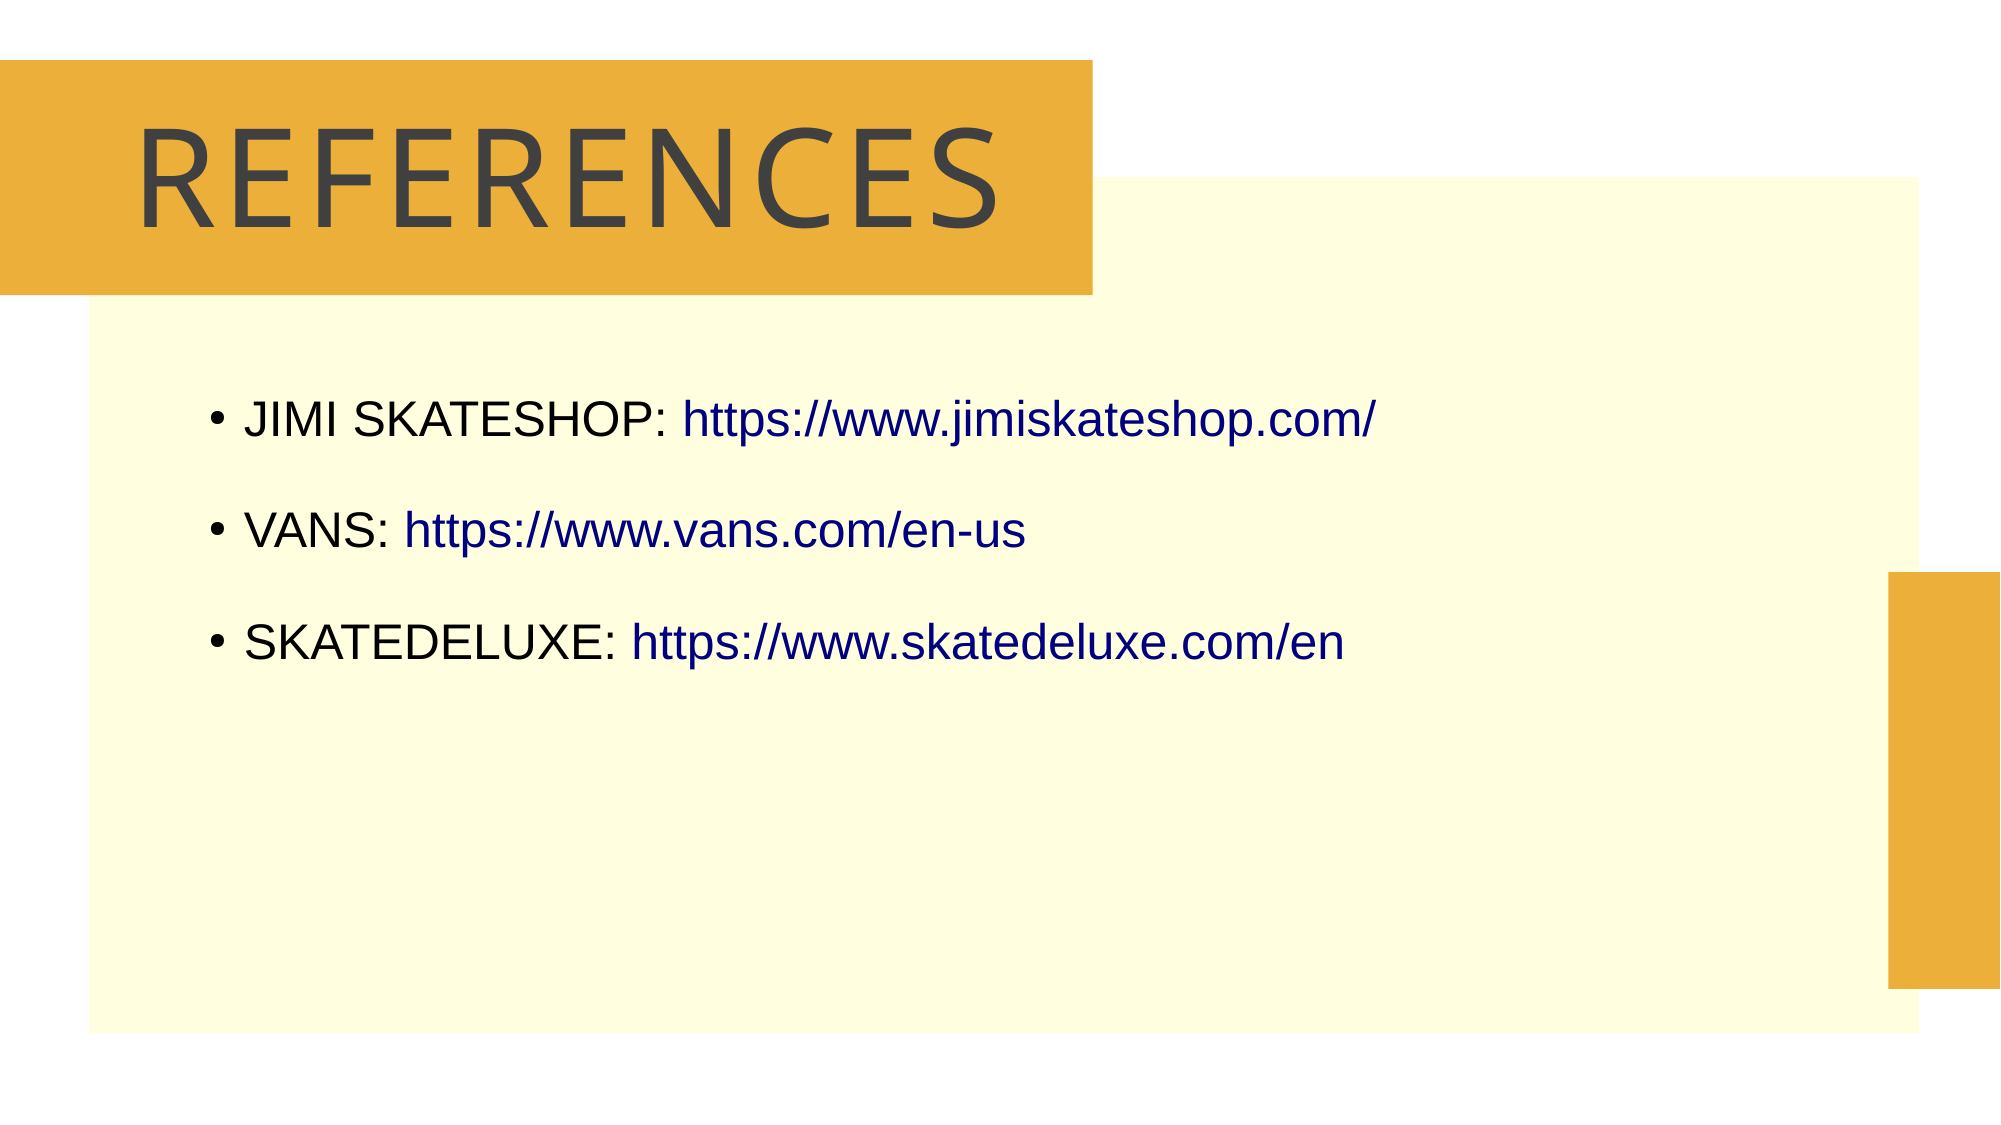

REFERENCES
JIMI SKATESHOP: https://www.jimiskateshop.com/
VANS: https://www.vans.com/en-us
SKATEDELUXE: https://www.skatedeluxe.com/en